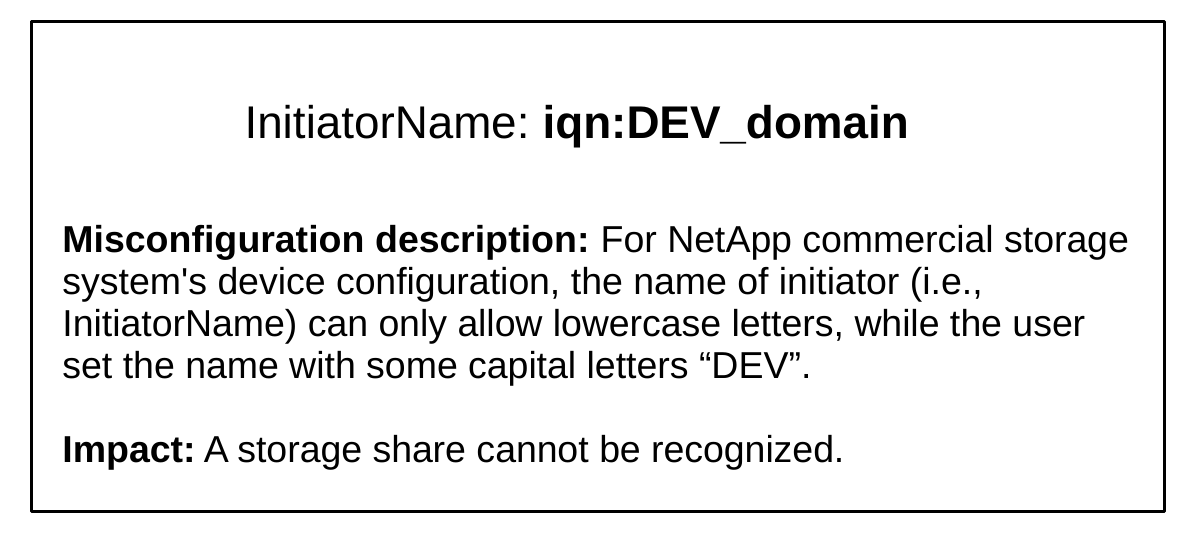

InitiatorName: iqn:DEV_domain
Misconfiguration description: For NetApp commercial storage system's device configuration, the name of initiator (i.e., InitiatorName) can only allow lowercase letters, while the user set the name with some capital letters “DEV”.
Impact: A storage share cannot be recognized.